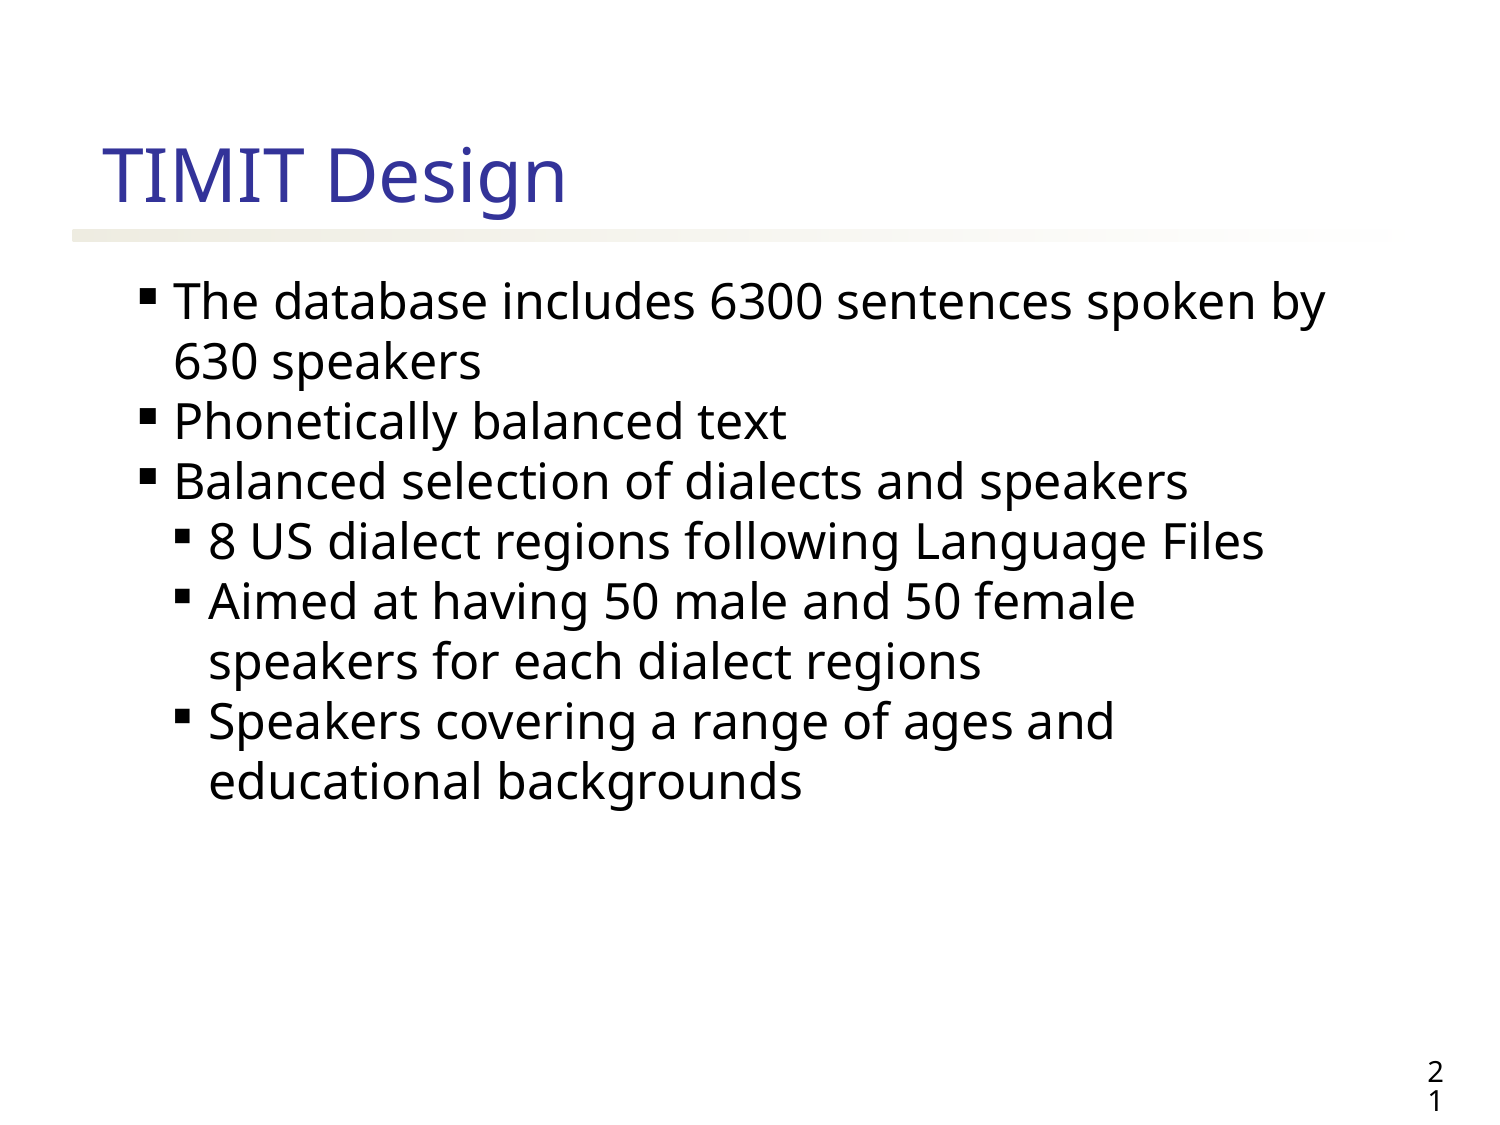

TIMIT Design
The database includes 6300 sentences spoken by 630 speakers
Phonetically balanced text
Balanced selection of dialects and speakers
8 US dialect regions following Language Files
Aimed at having 50 male and 50 female speakers for each dialect regions
Speakers covering a range of ages and educational backgrounds